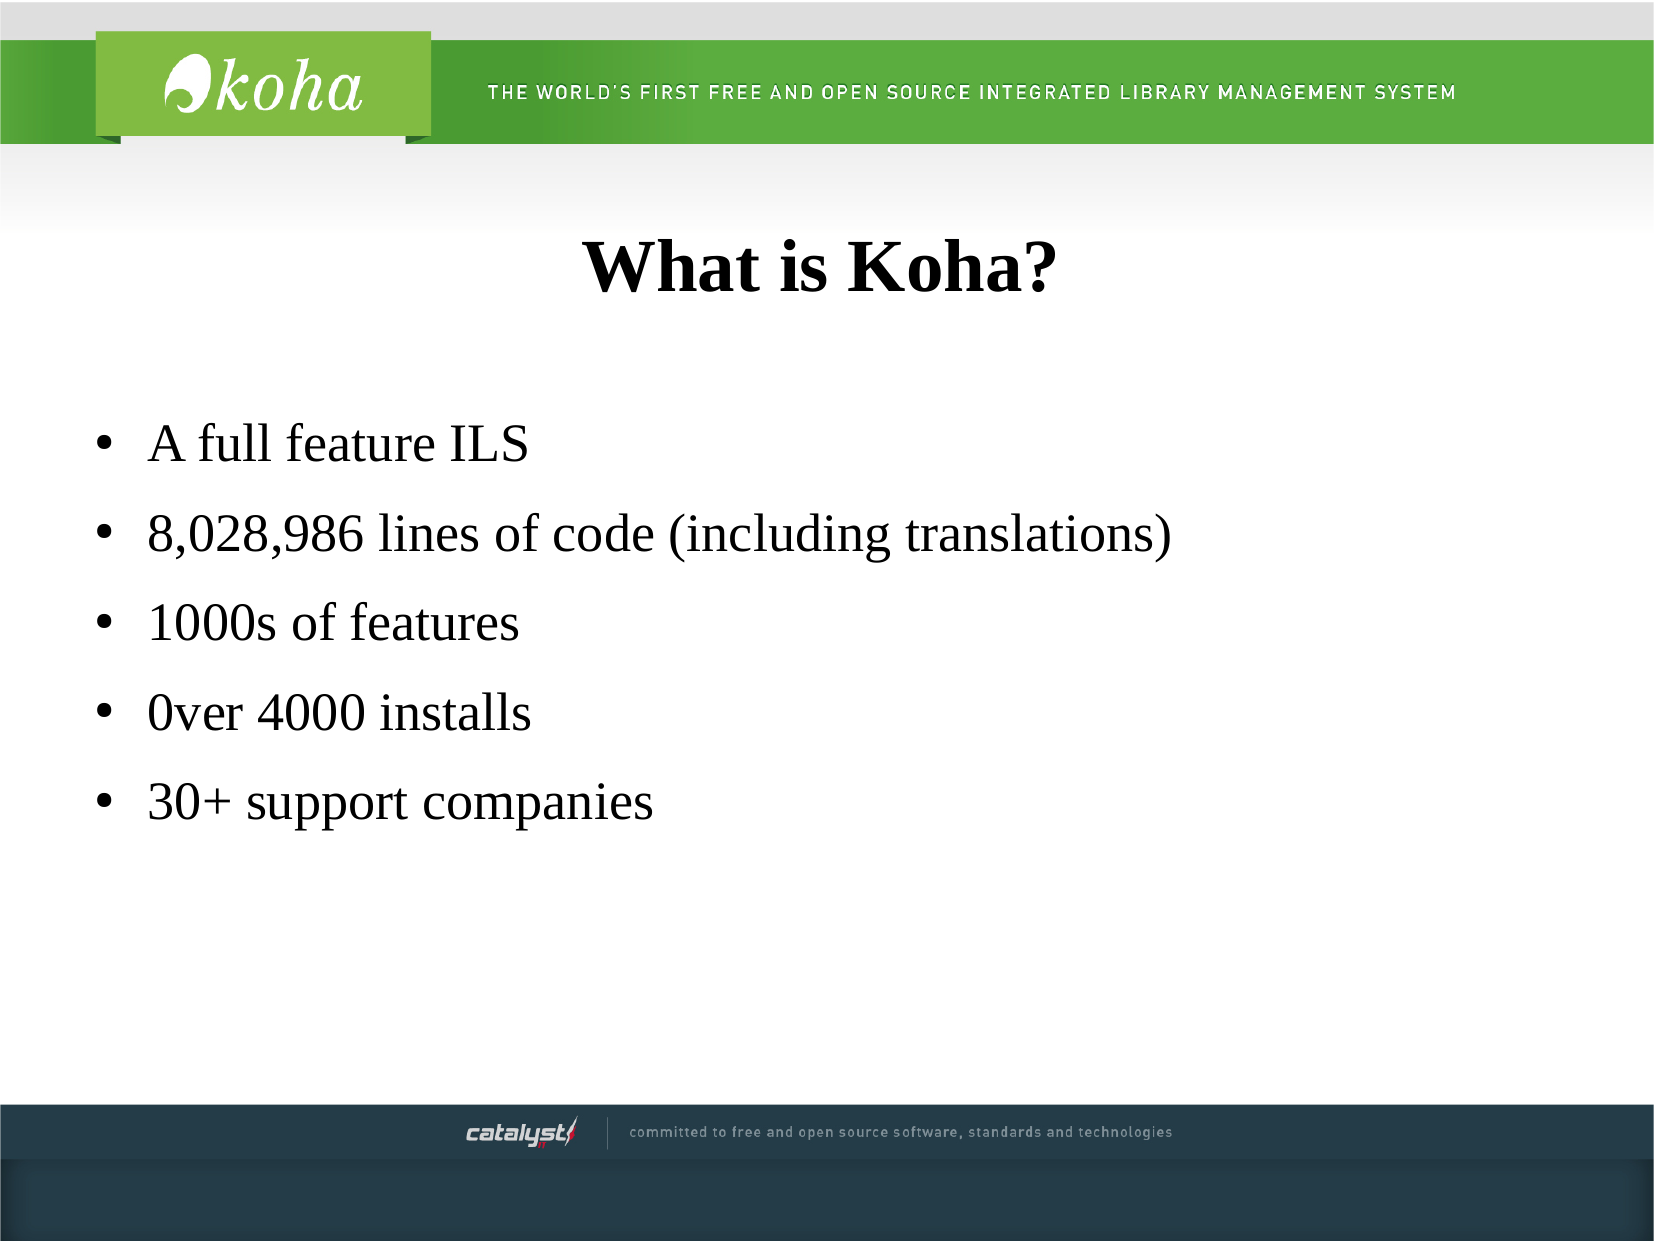

# What is Koha?
A full feature ILS
8,028,986 lines of code (including translations)
1000s of features
0ver 4000 installs
30+ support companies